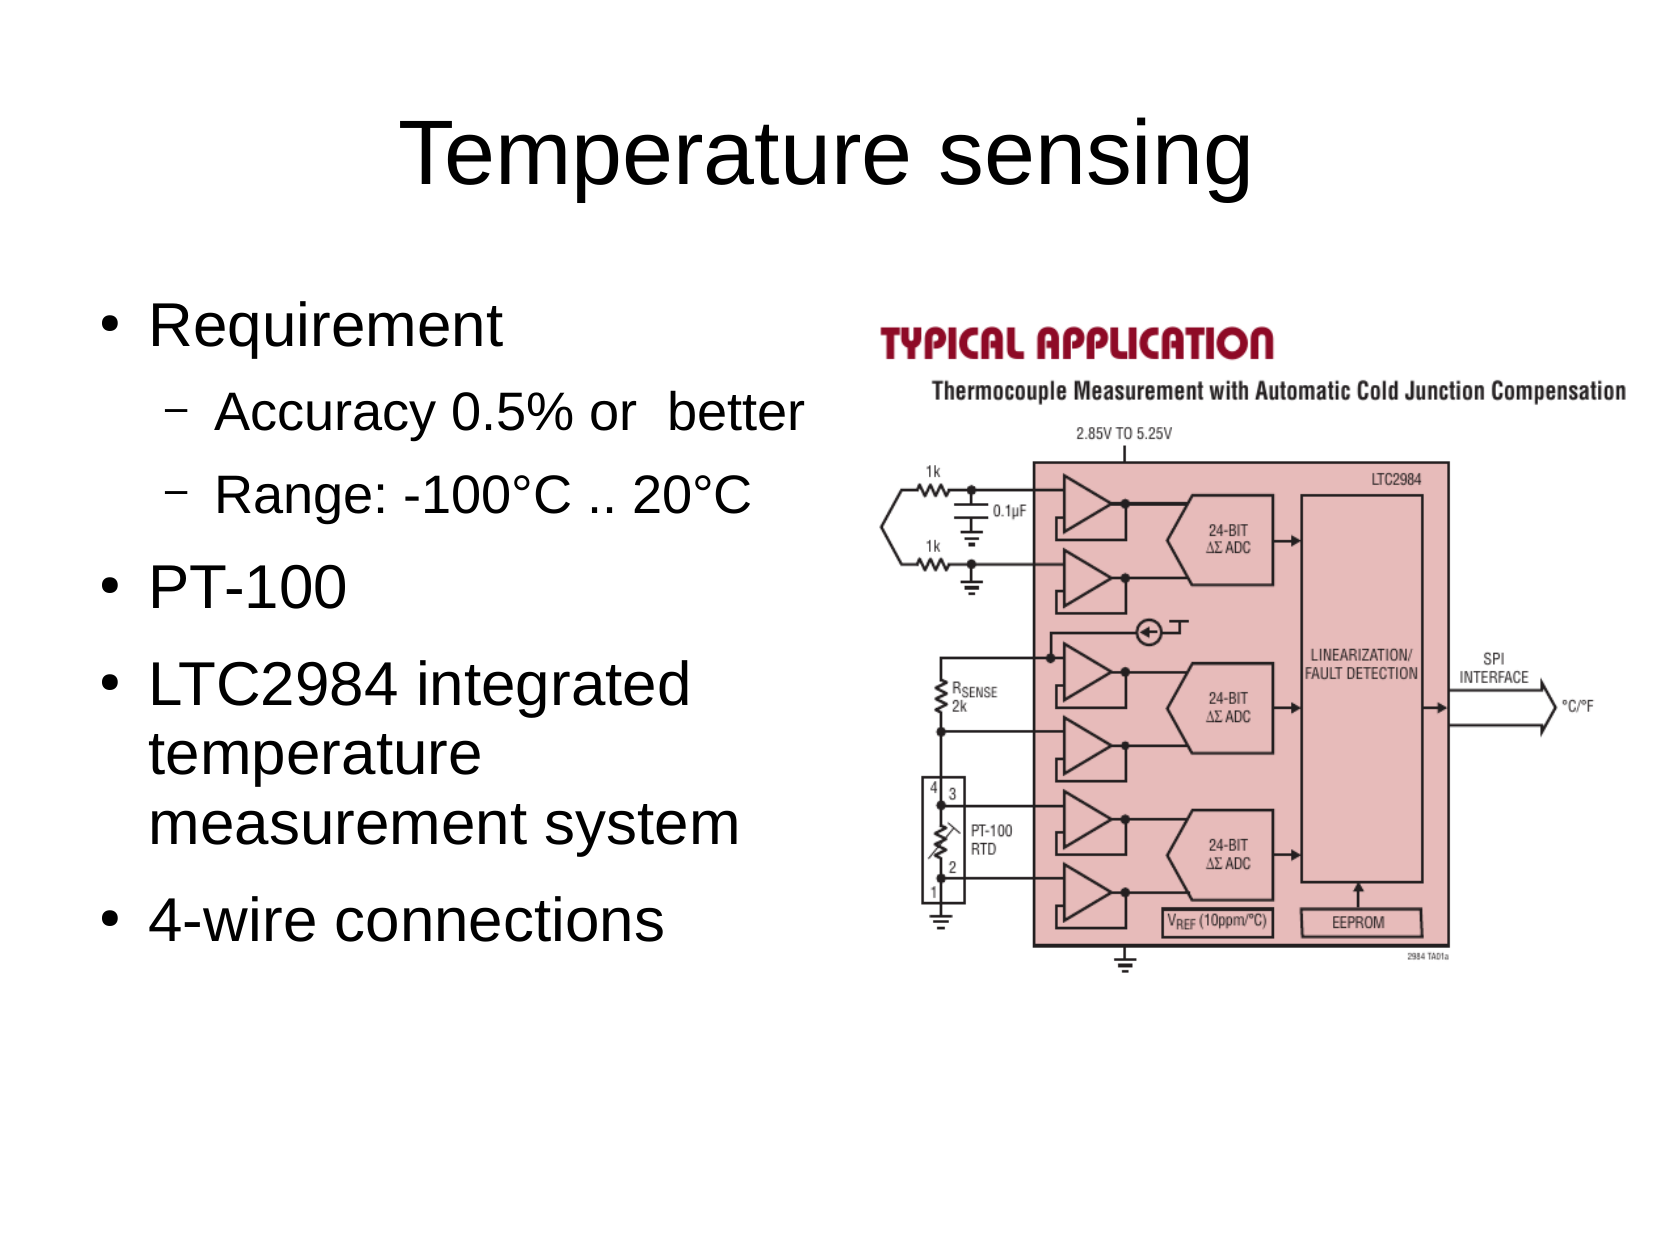

# Temperature sensing
Requirement
Accuracy 0.5% or better
Range: -100°C .. 20°C
PT-100
LTC2984 integrated temperature measurement system
4-wire connections